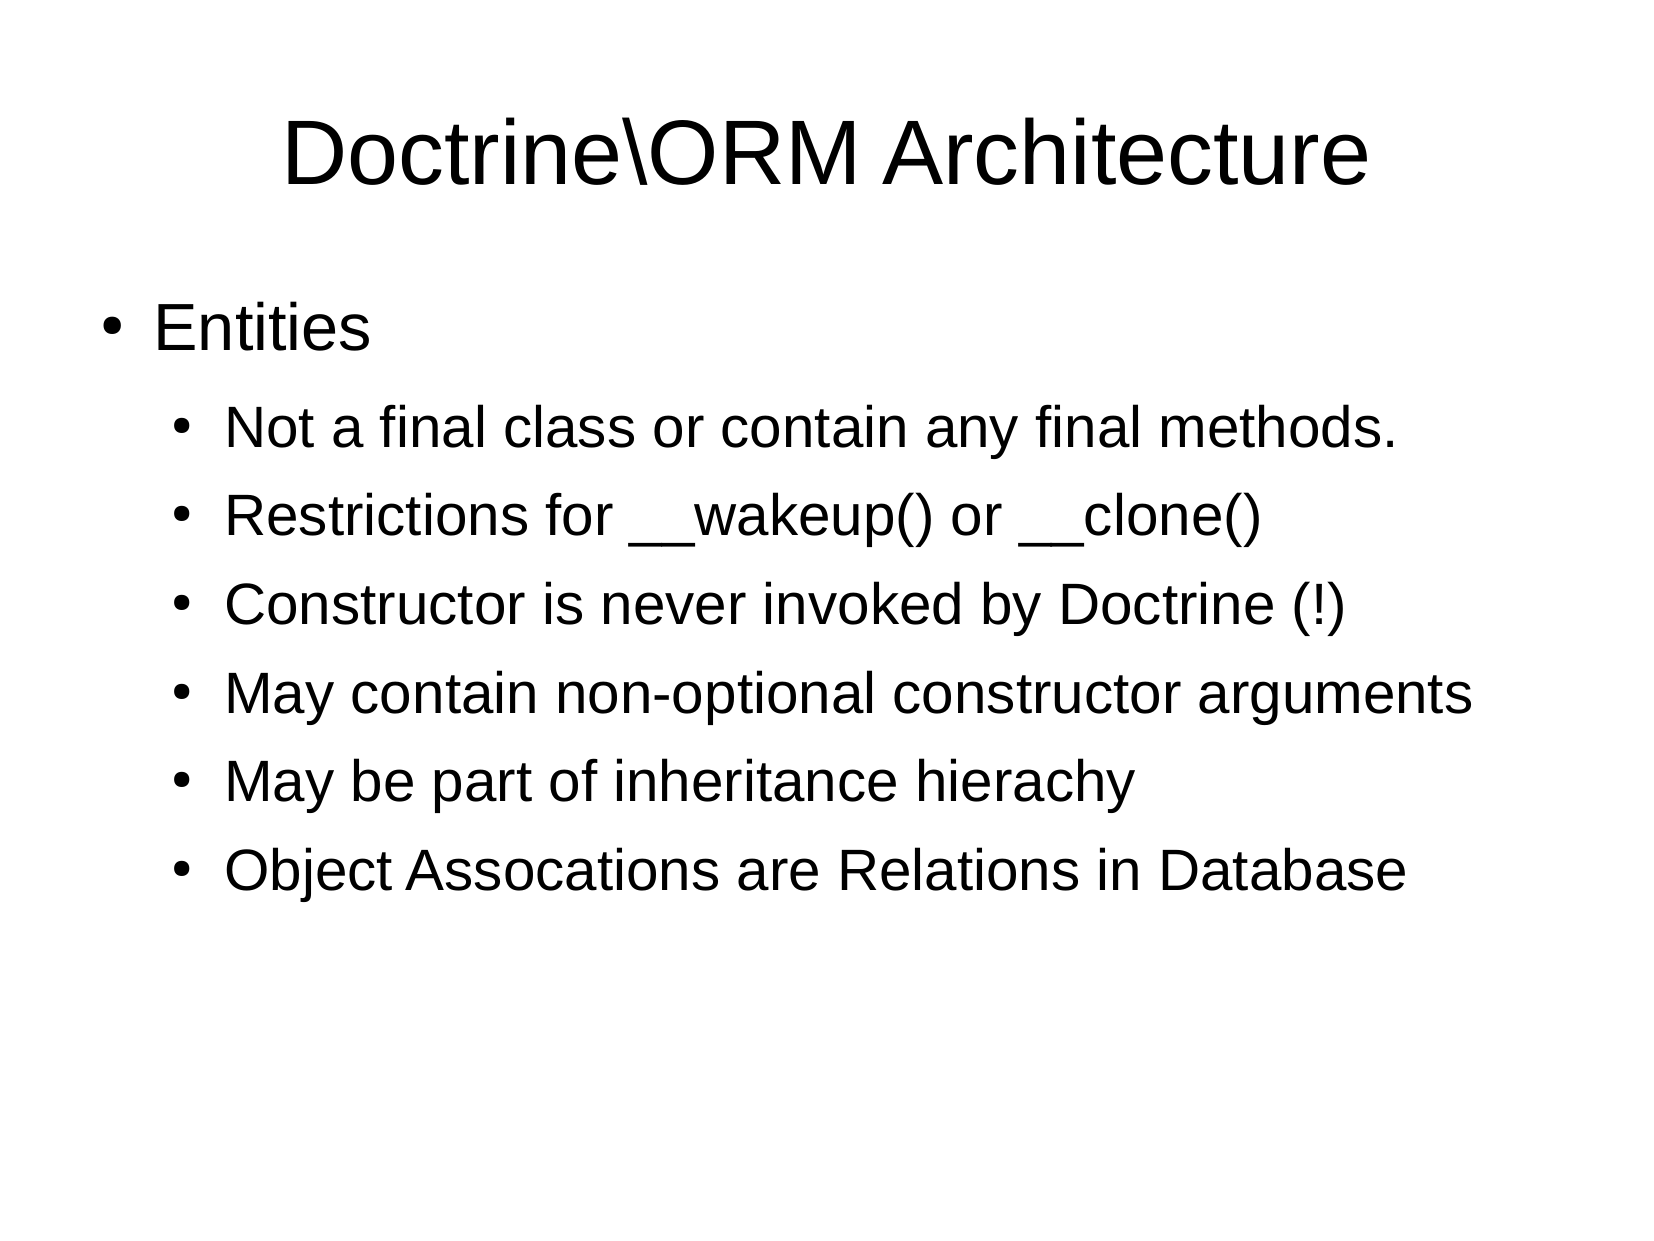

# Doctrine\ORM Architecture
Entities
Not a final class or contain any final methods.
Restrictions for __wakeup() or __clone()
Constructor is never invoked by Doctrine (!)
May contain non-optional constructor arguments
May be part of inheritance hierachy
Object Assocations are Relations in Database